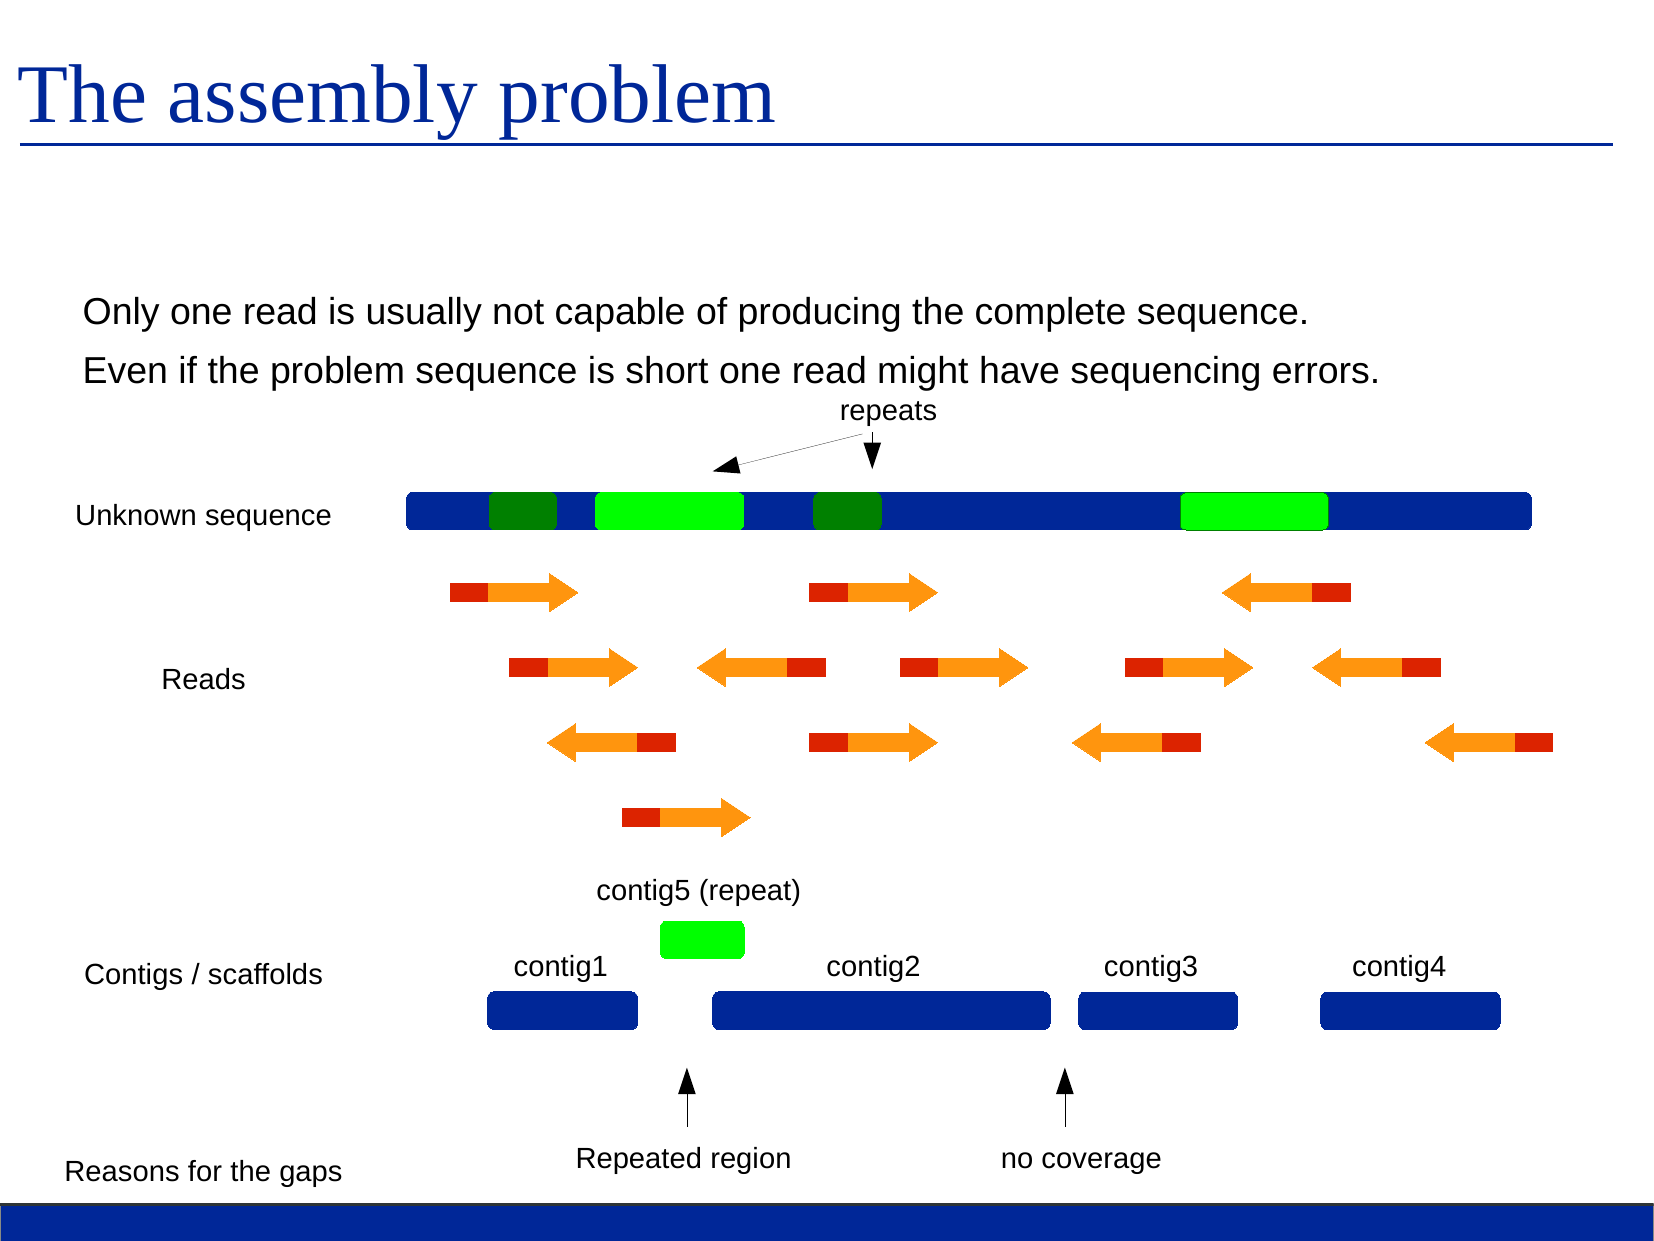

# The assembly problem
Only one read is usually not capable of producing the complete sequence.
Even if the problem sequence is short one read might have sequencing errors.
repeats
Unknown sequence
Reads
Contigs / scaffolds
Reasons for the gaps
contig5 (repeat)
contig1
contig2
contig3
contig4
Repeated region
no coverage